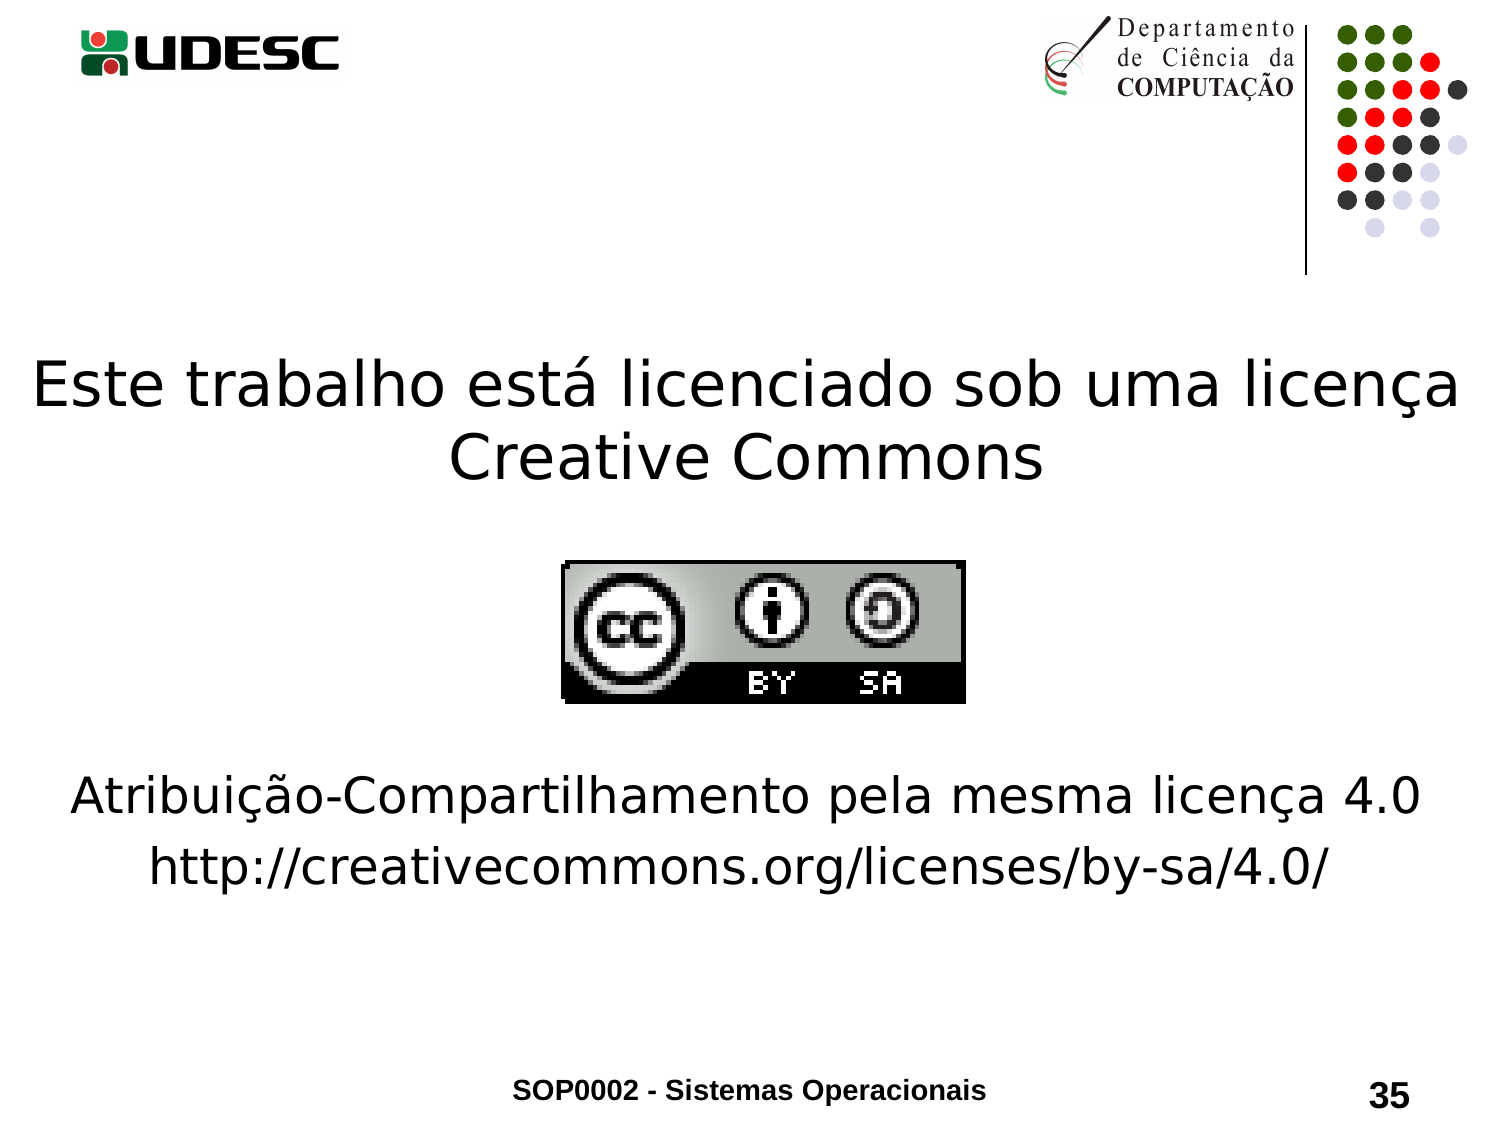

# Este trabalho está licenciado sob uma licença Creative Commons
Atribuição-Compartilhamento pela mesma licença 4.0
http://creativecommons.org/licenses/by-sa/4.0/
OCEL001 - Comércio Eletrônico
35